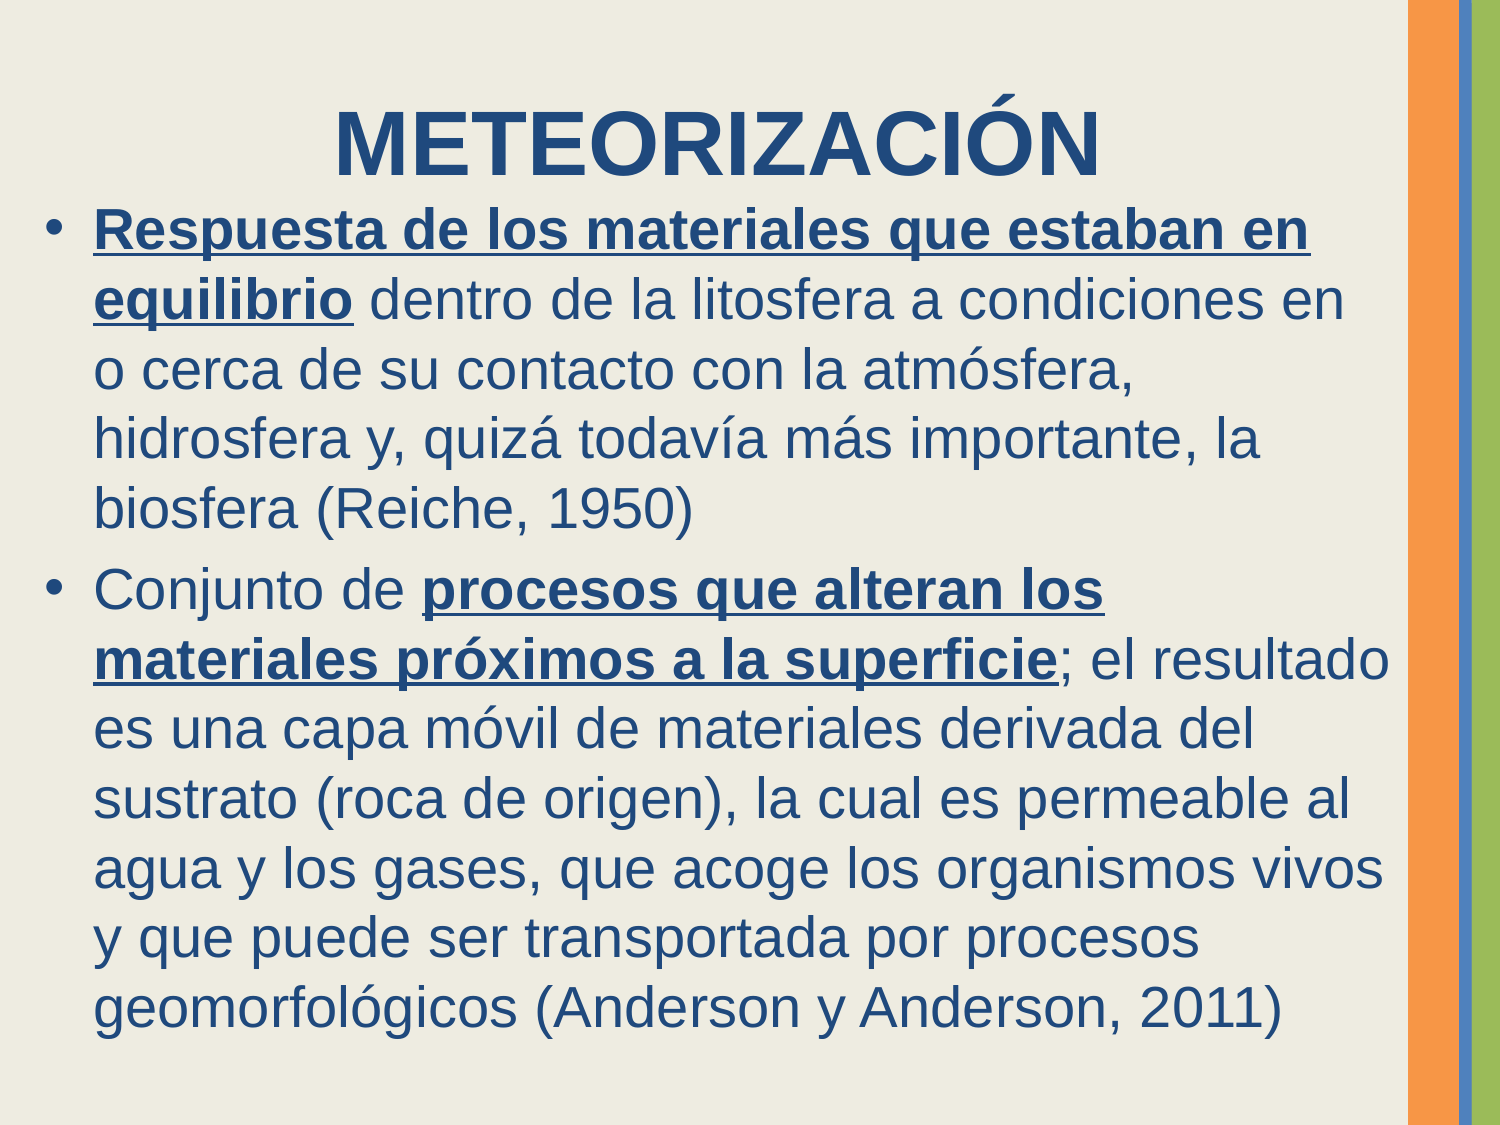

# meteorización
Respuesta de los materiales que estaban en equilibrio dentro de la litosfera a condiciones en o cerca de su contacto con la atmósfera, hidrosfera y, quizá todavía más importante, la biosfera (Reiche, 1950)
Conjunto de procesos que alteran los materiales próximos a la superficie; el resultado es una capa móvil de materiales derivada del sustrato (roca de origen), la cual es permeable al agua y los gases, que acoge los organismos vivos y que puede ser transportada por procesos geomorfológicos (Anderson y Anderson, 2011)